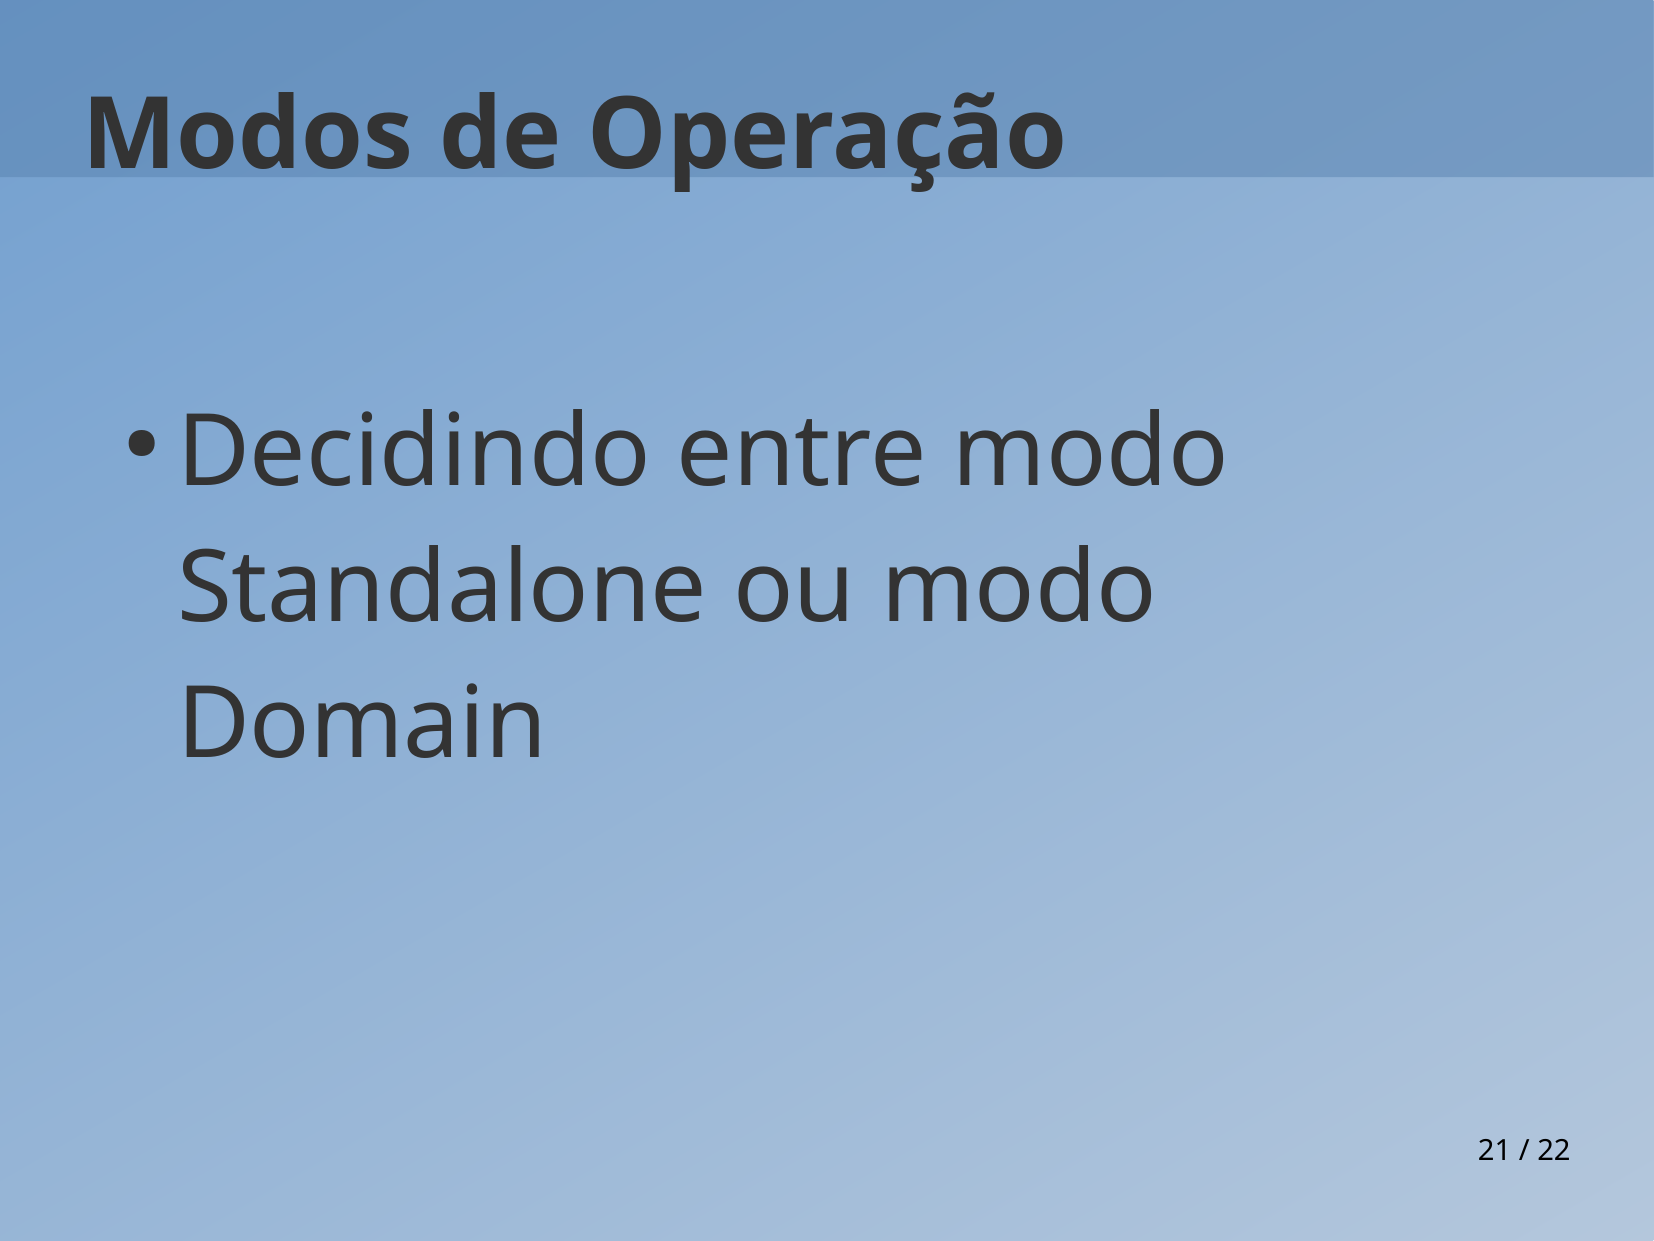

# Modos de Operação
Decidindo entre modo Standalone ou modo Domain
21